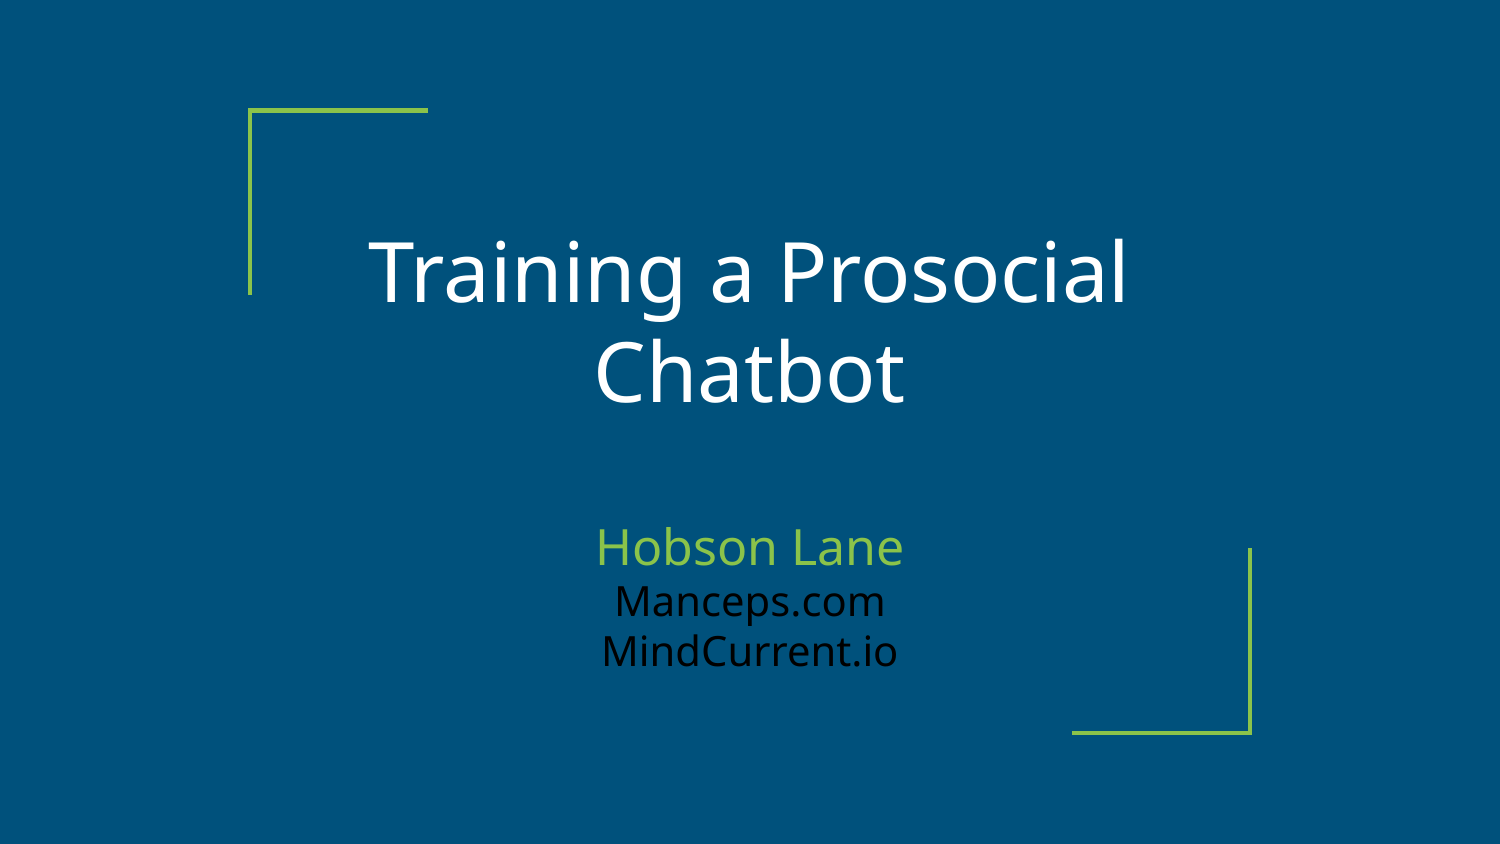

# Training a Prosocial Chatbot
Hobson Lane
Manceps.com
MindCurrent.io